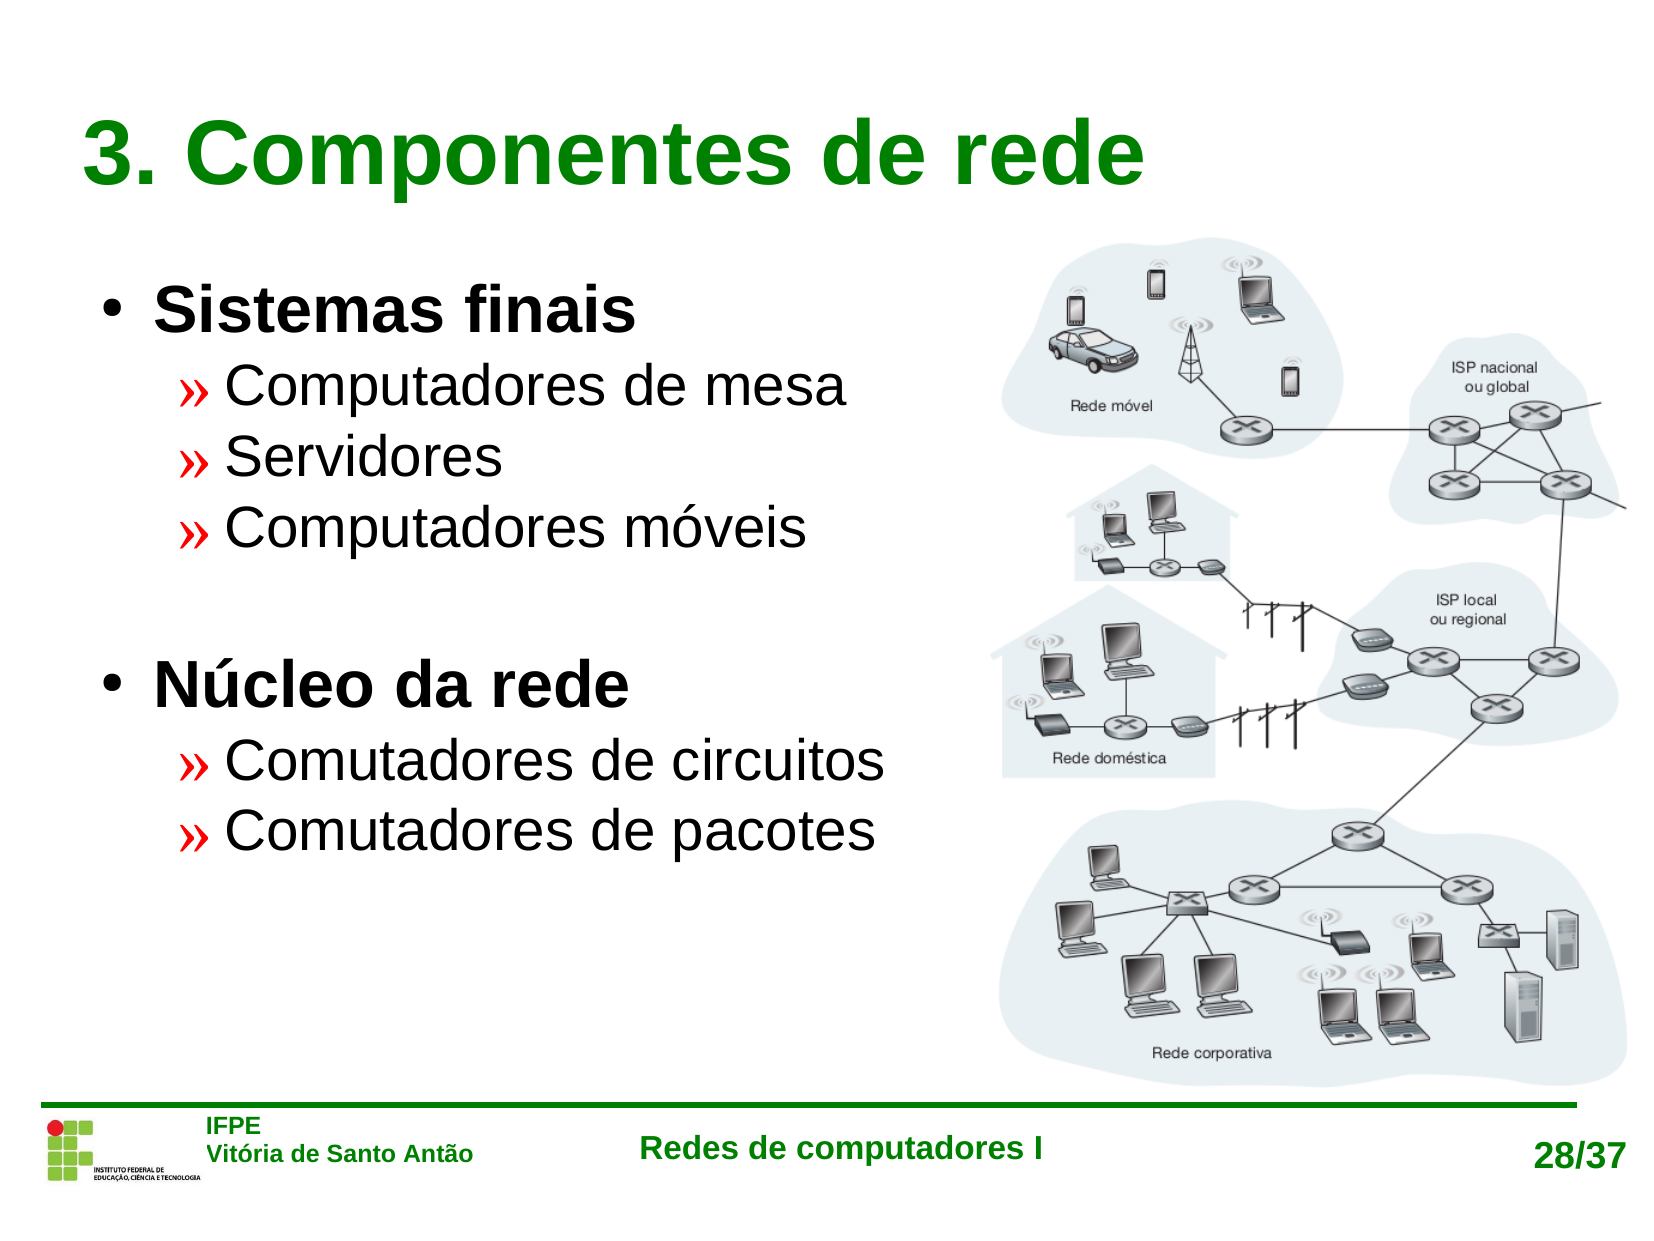

# 3. Componentes de rede
Sistemas finais
Computadores de mesa
Servidores
Computadores móveis
Núcleo da rede
Comutadores de circuitos
Comutadores de pacotes